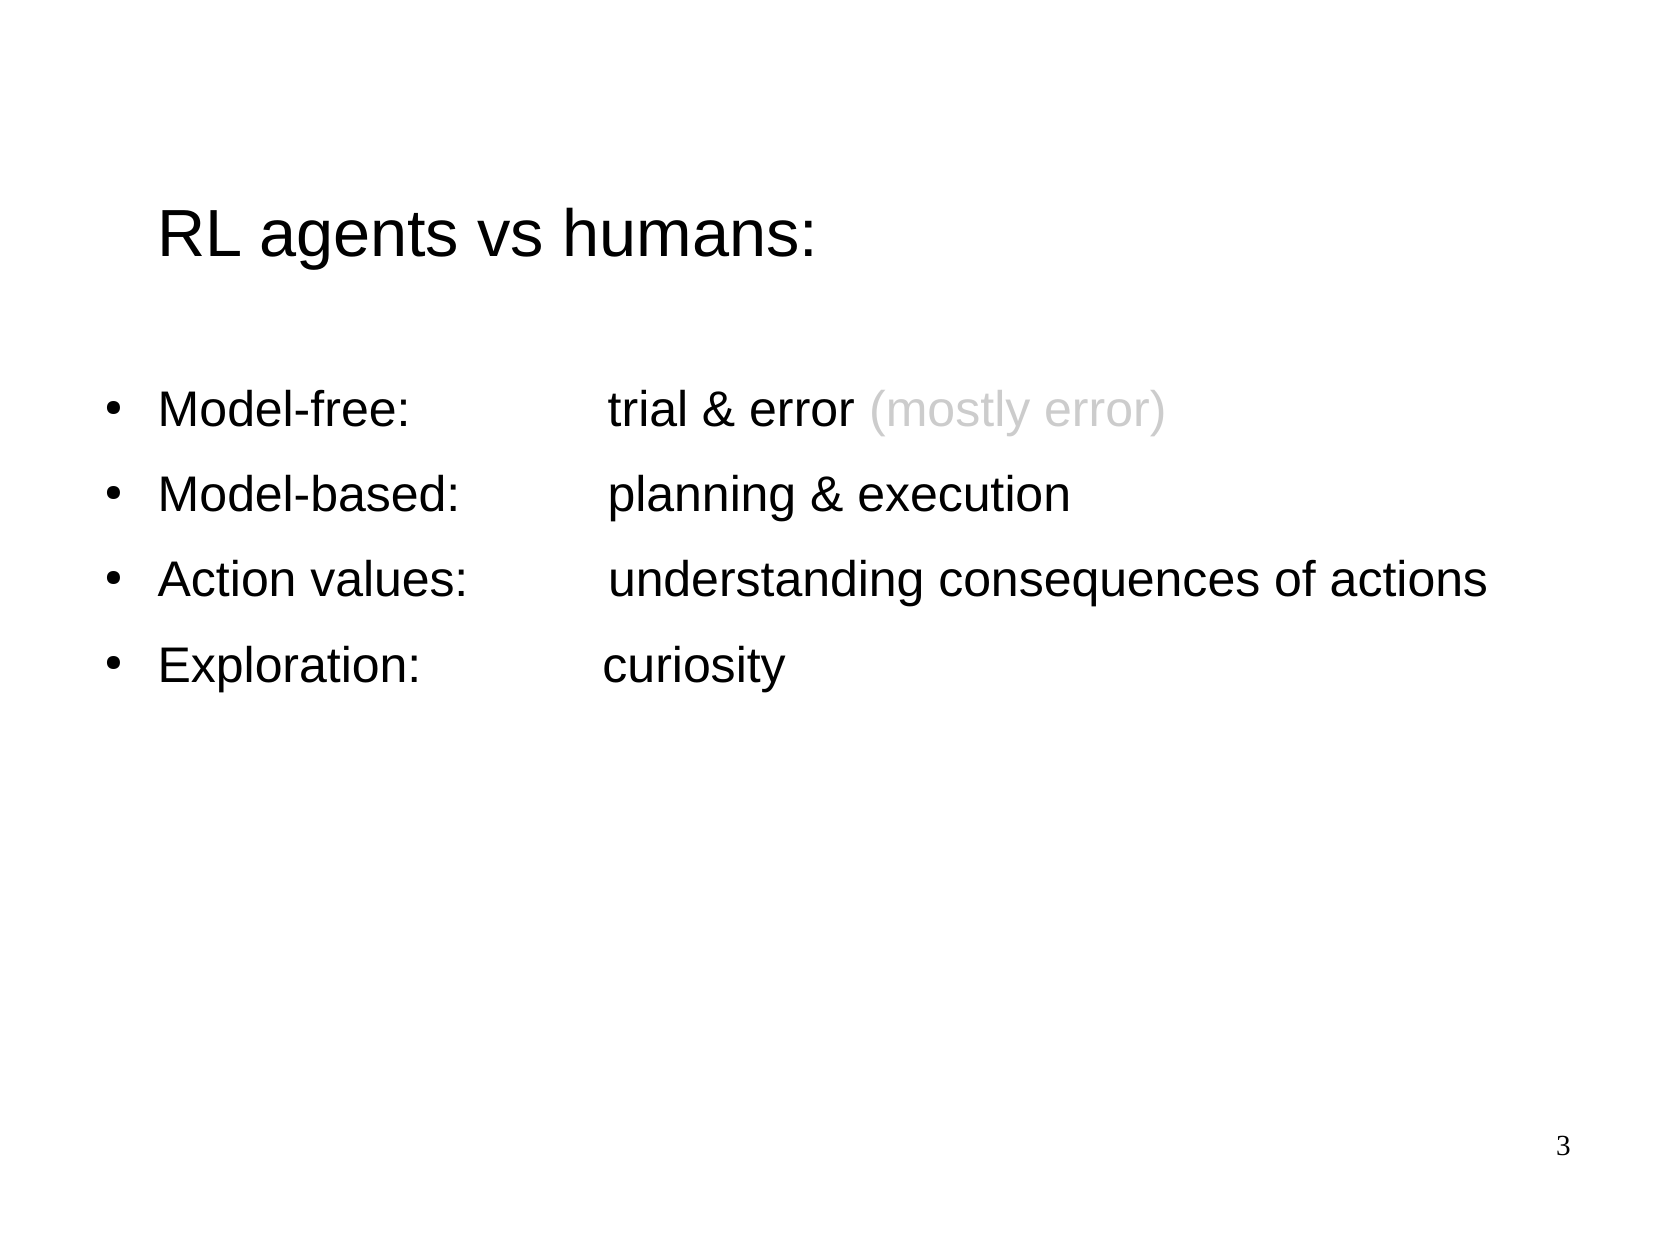

# RL agents vs humans:
Model-free: 			trial & error (mostly error)
Model-based: 		planning & execution
Action values: understanding consequences of actions
Exploration: curiosity
3